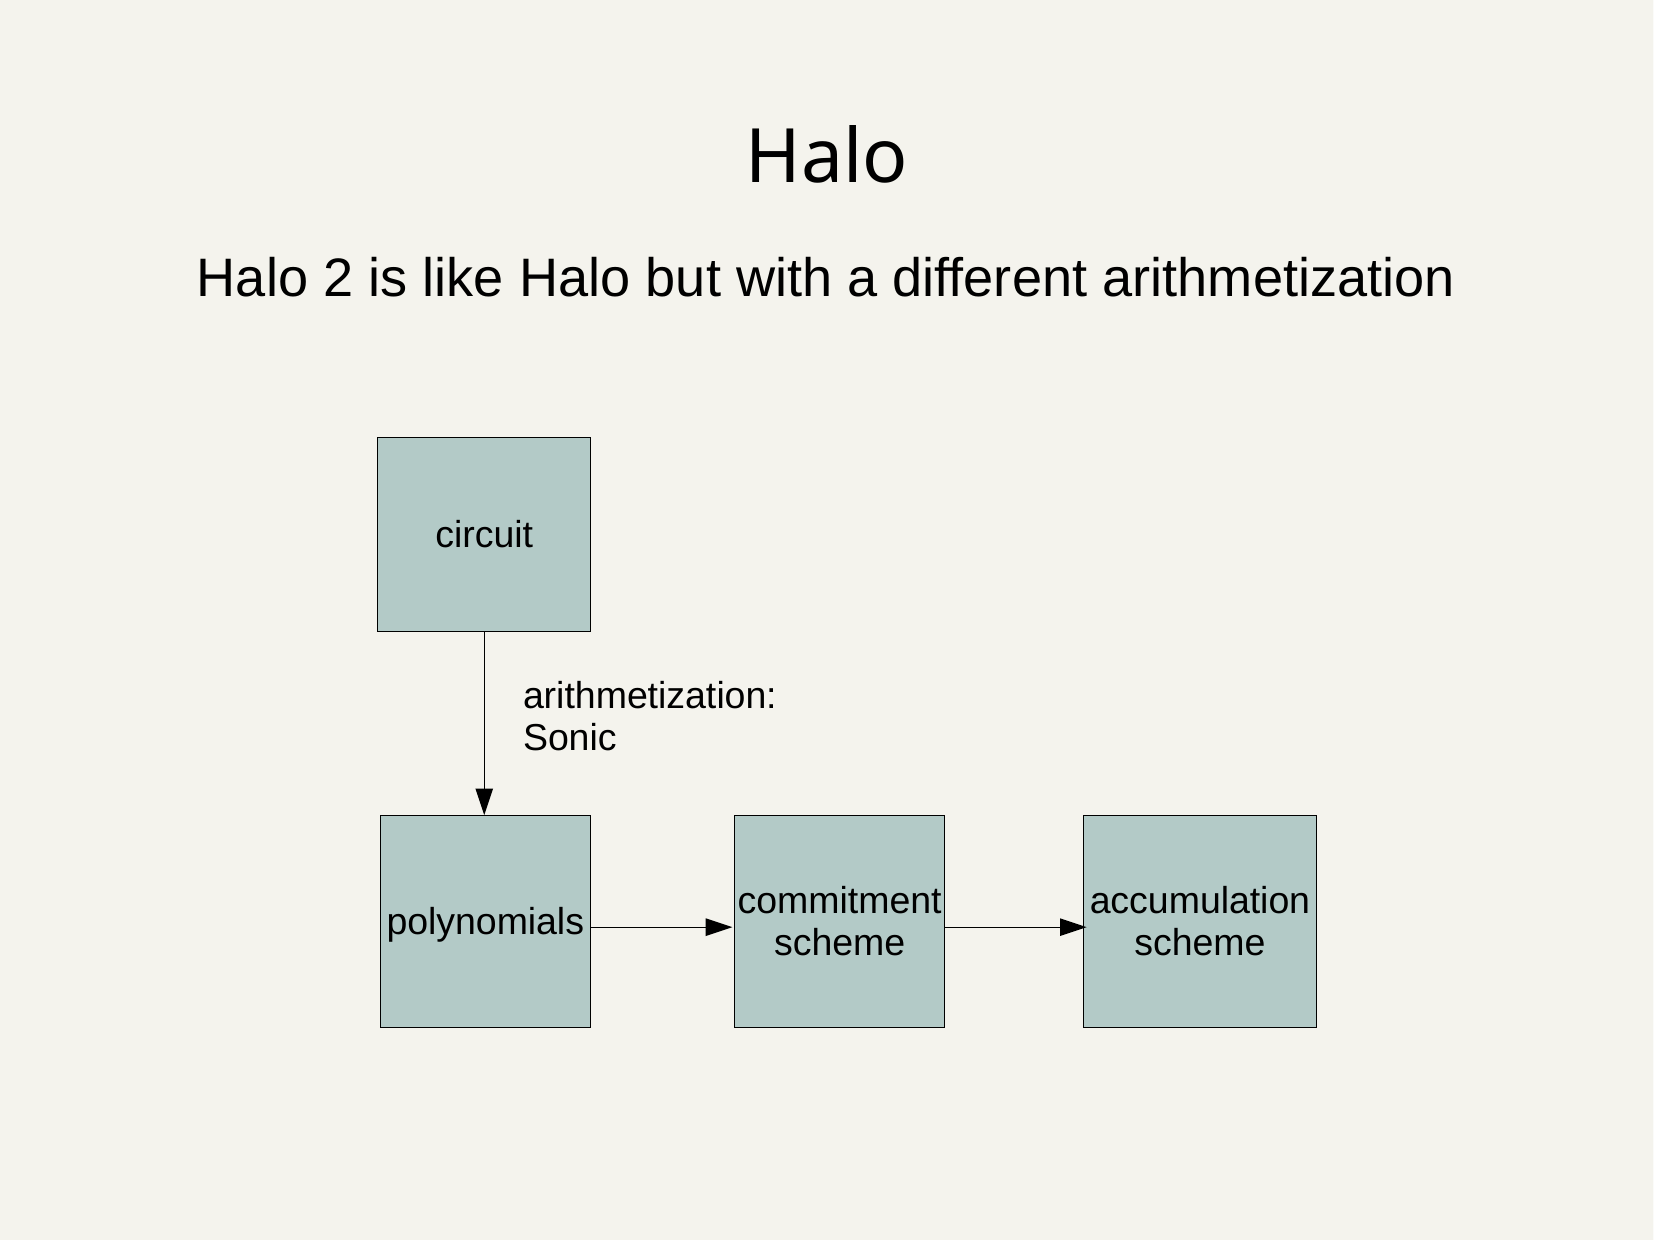

# Halo
Halo 2 is like Halo but with a different arithmetization
circuit
arithmetization:
Sonic
polynomials
commitment
scheme
accumulation
scheme